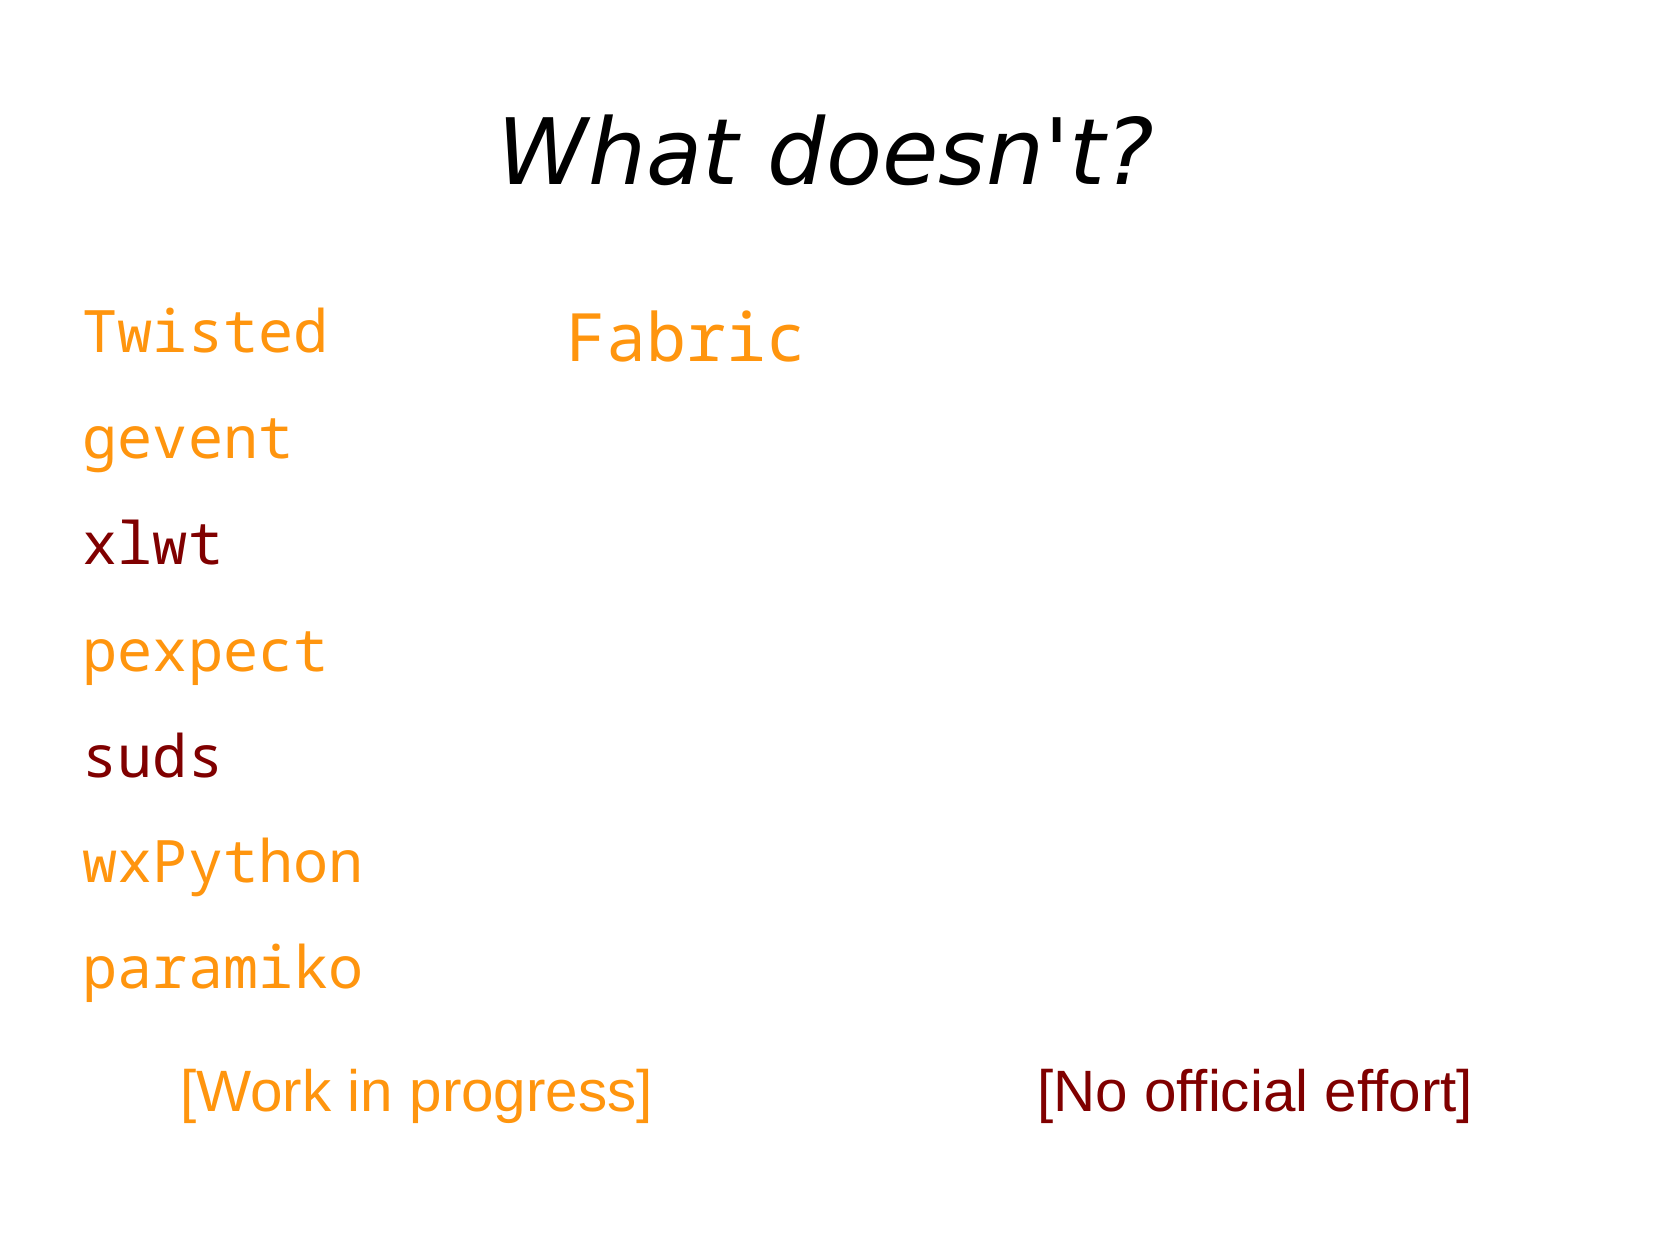

# What doesn't?
Twisted
gevent
xlwt
pexpect
suds
wxPython
paramiko
Fabric
[Work in progress]
[No official effort]